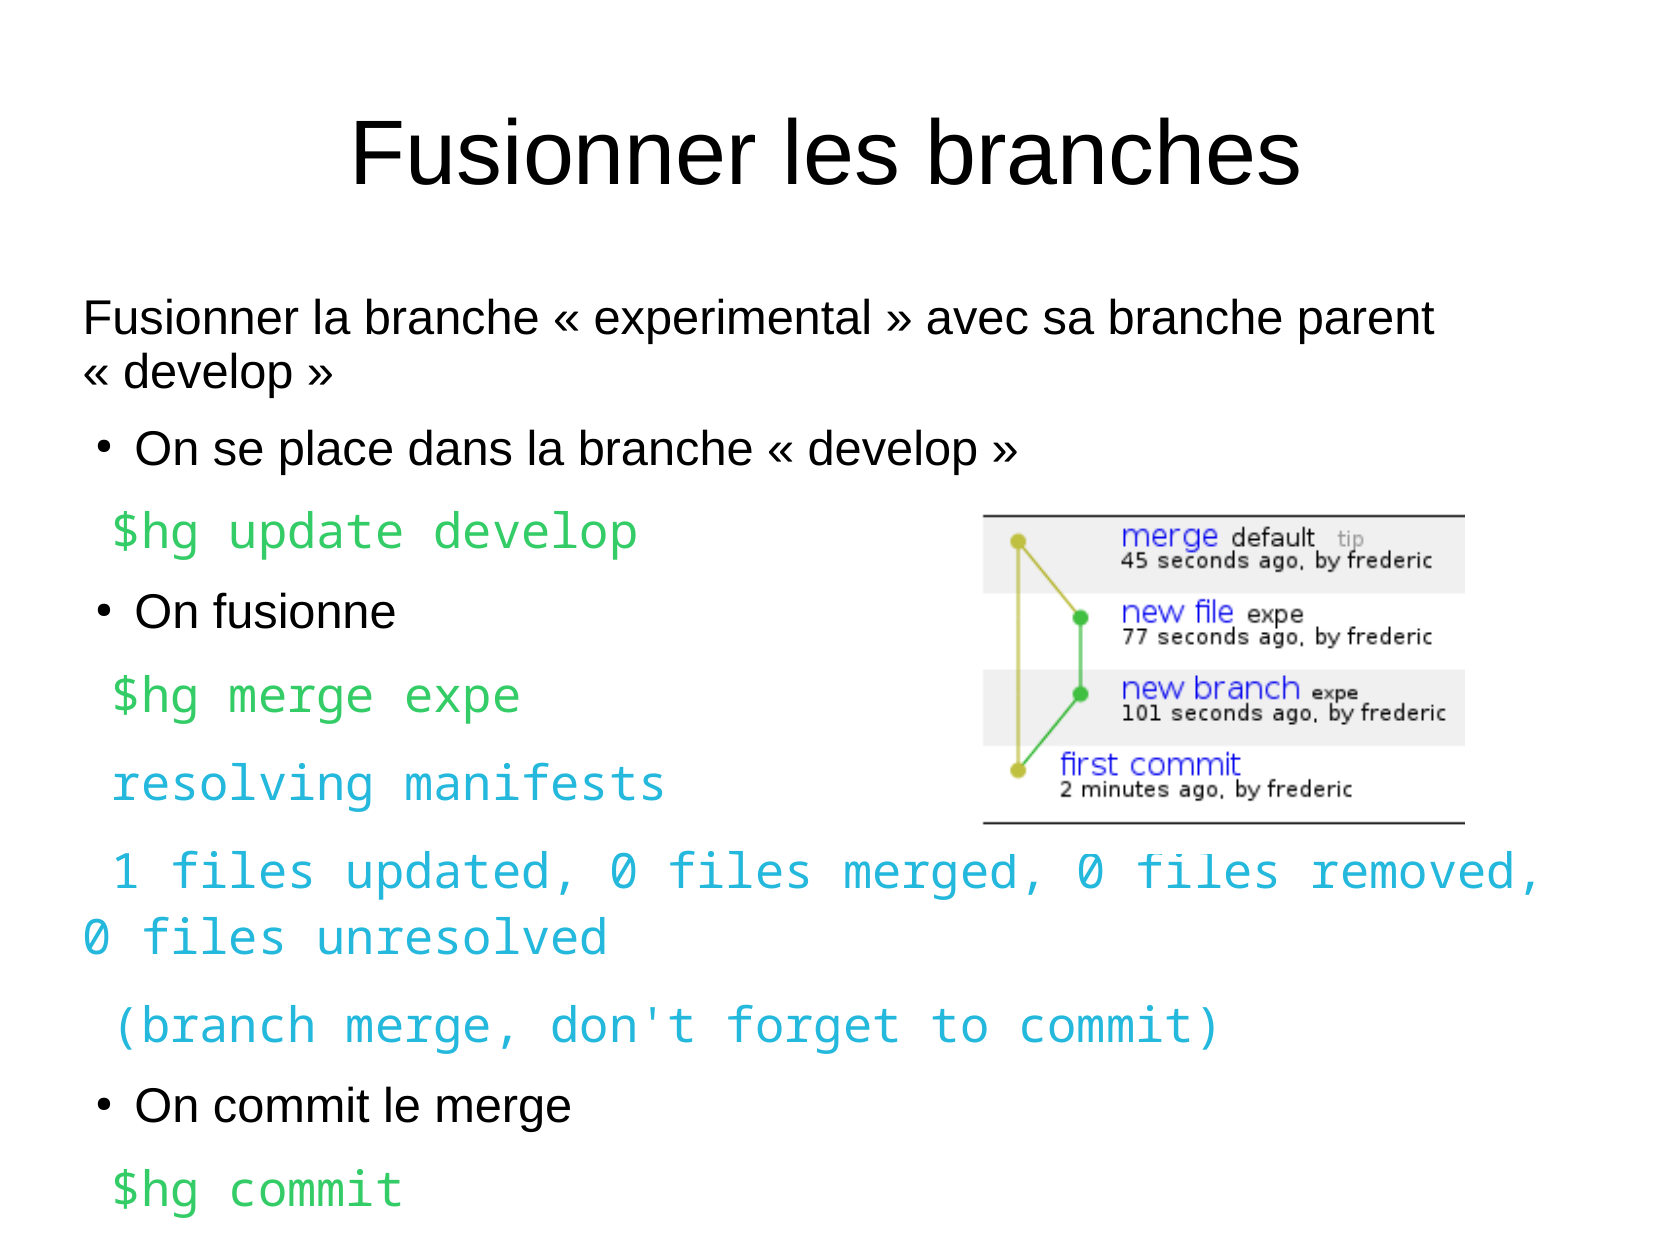

# Fusionner les branches
Fusionner la branche « experimental » avec sa branche parent « develop »
On se place dans la branche « develop »
 $hg update develop
On fusionne
 $hg merge expe
 resolving manifests
 1 files updated, 0 files merged, 0 files removed, 0 files unresolved
 (branch merge, don't forget to commit)
On commit le merge
 $hg commit